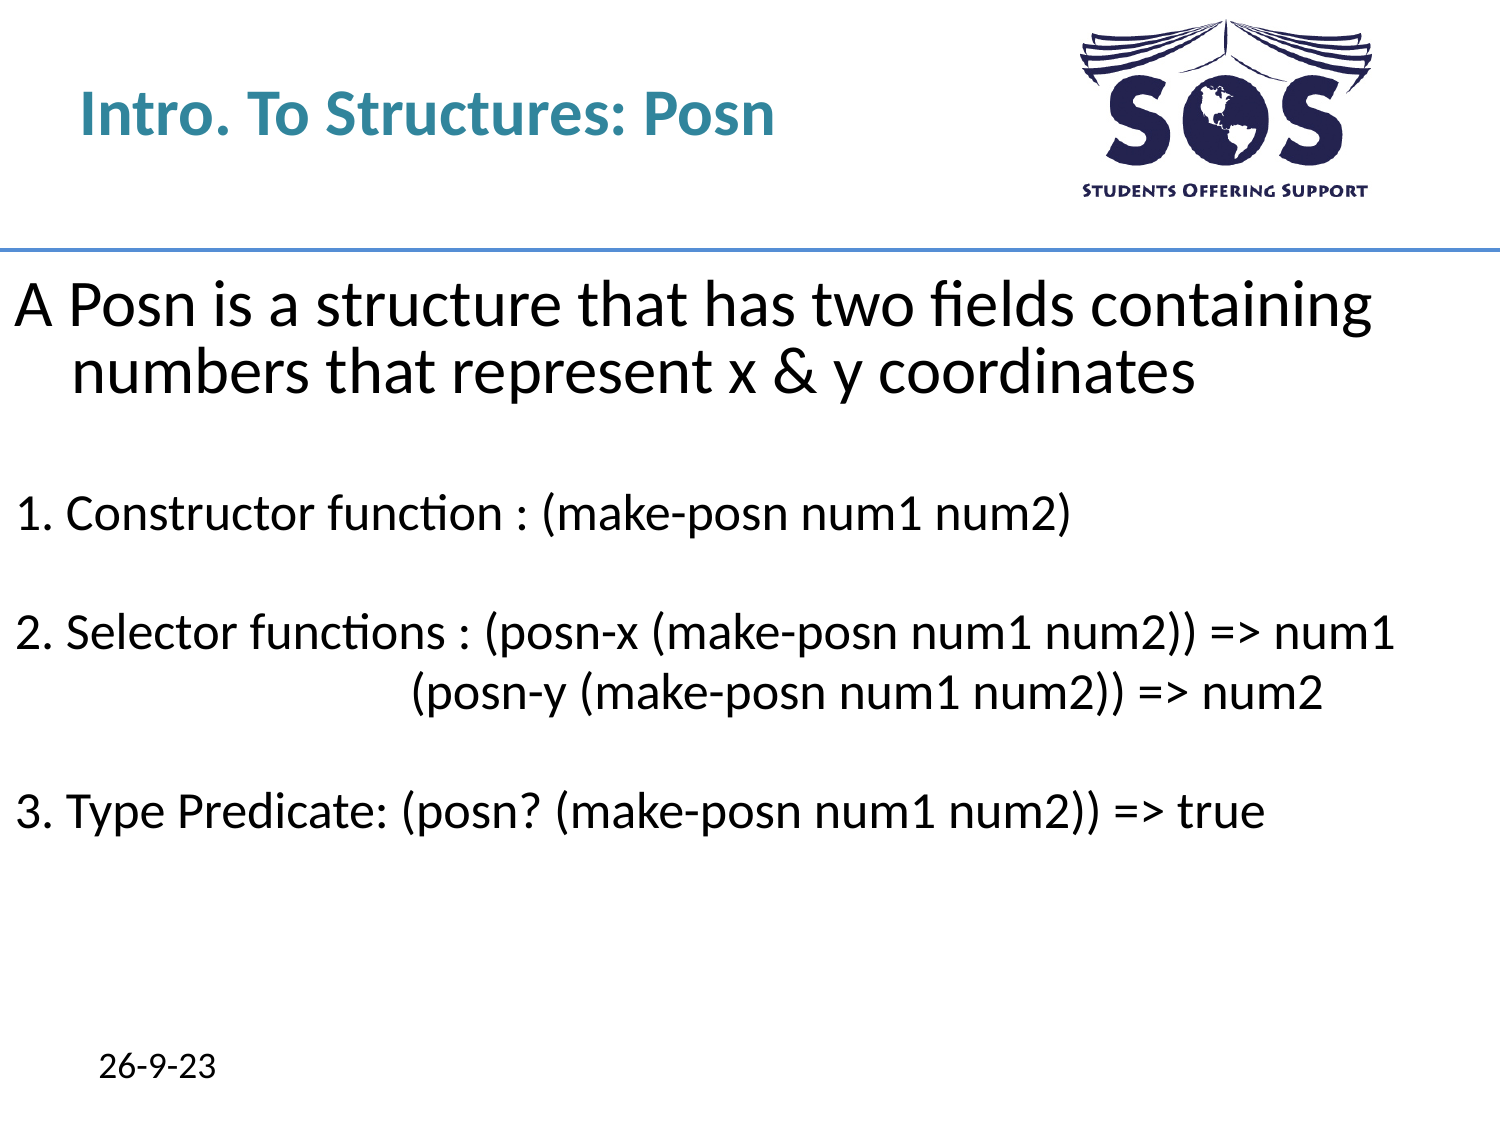

# Matrix Inverse
Intro. To Structures: Posn
A Posn is a structure that has two fields containing numbers that represent x & y coordinates
1. Constructor function : (make-posn num1 num2)
2. Selector functions : (posn-x (make-posn num1 num2)) => num1
			 (posn-y (make-posn num1 num2)) => num2
3. Type Predicate: (posn? (make-posn num1 num2)) => true